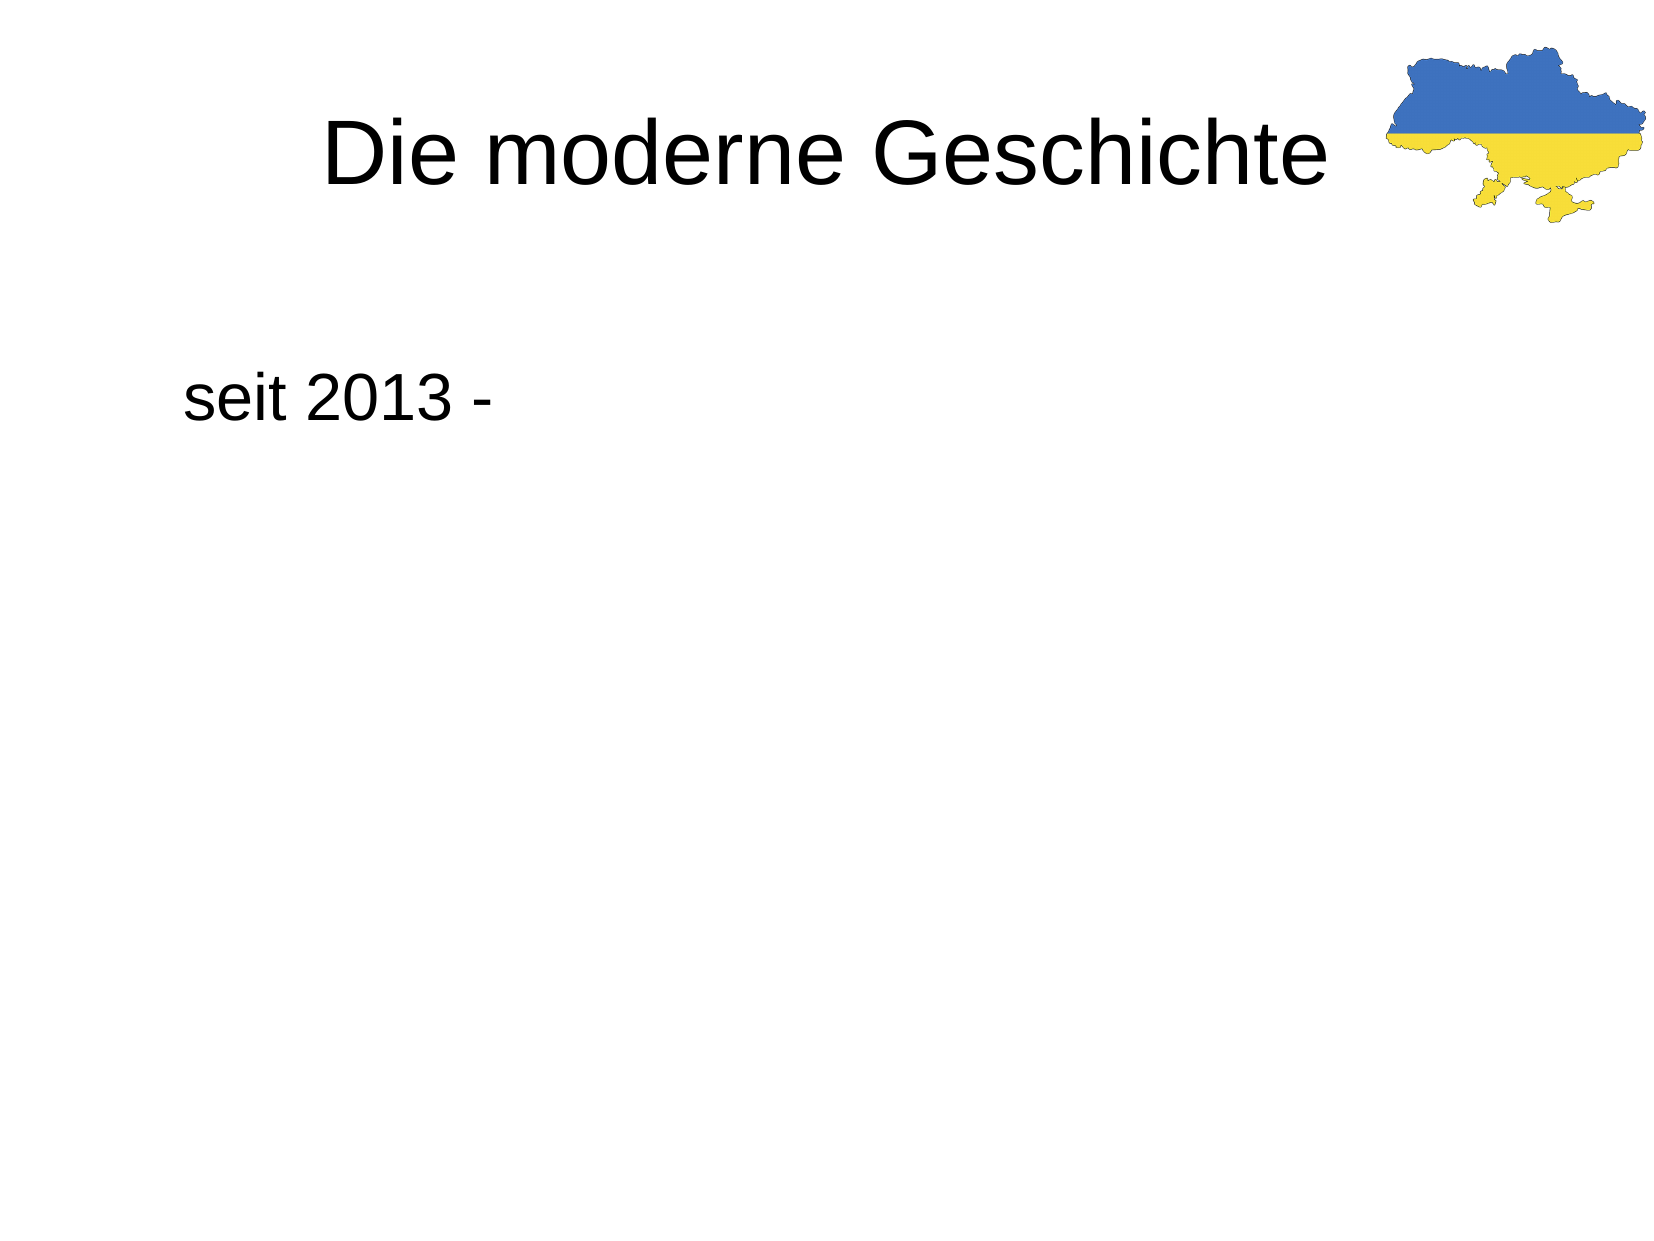

# Die moderne Geschichte
seit 2013 -